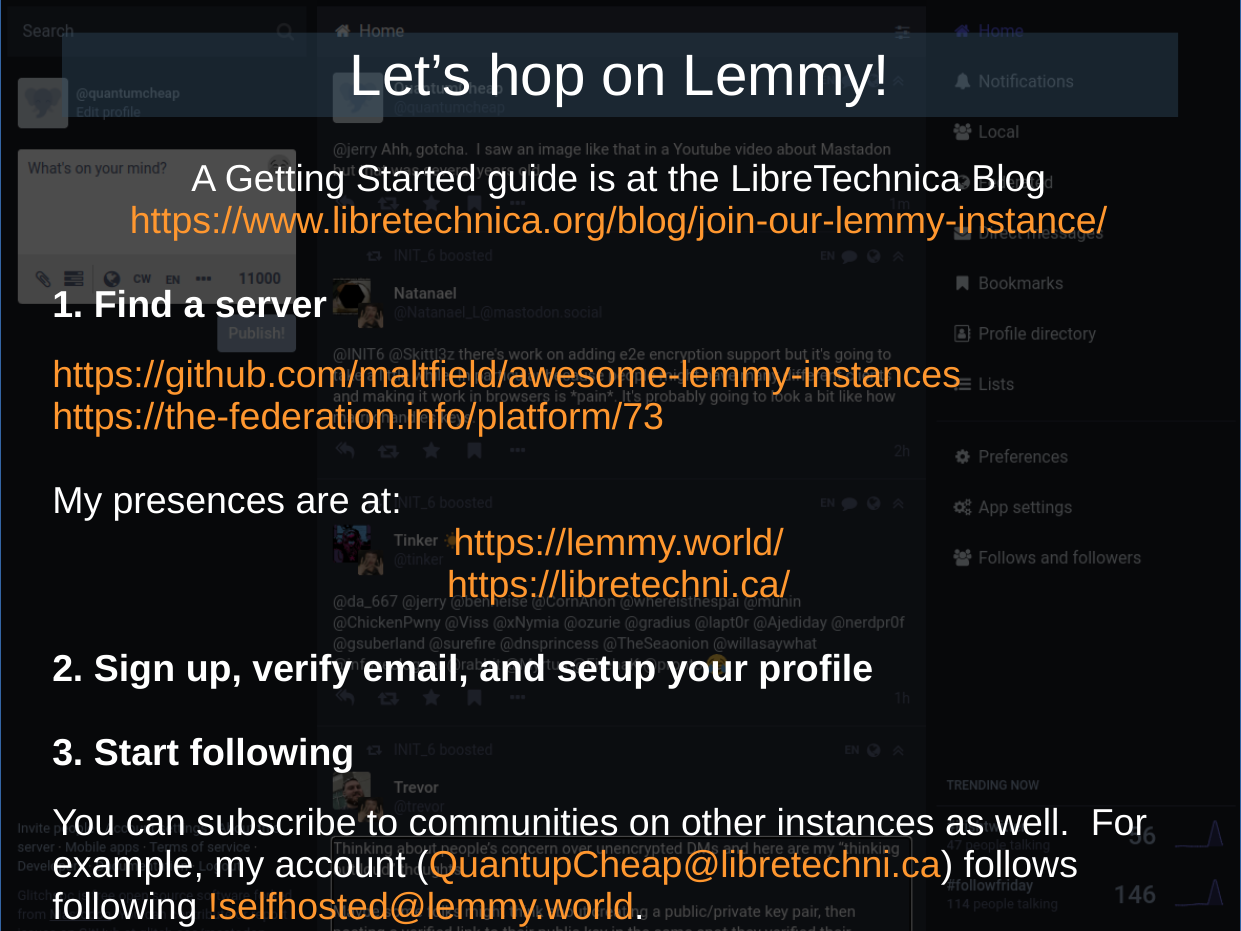

# Let’s hop on Lemmy!
A Getting Started guide is at the LibreTechnica Blog https://www.libretechnica.org/blog/join-our-lemmy-instance/
1. Find a server
https://github.com/maltfield/awesome-lemmy-instances
https://the-federation.info/platform/73
My presences are at:
https://lemmy.world/
https://libretechni.ca/
2. Sign up, verify email, and setup your profile
3. Start following
You can subscribe to communities on other instances as well. For example, my account (QuantupCheap@libretechni.ca) follows following !selfhosted@lemmy.world.